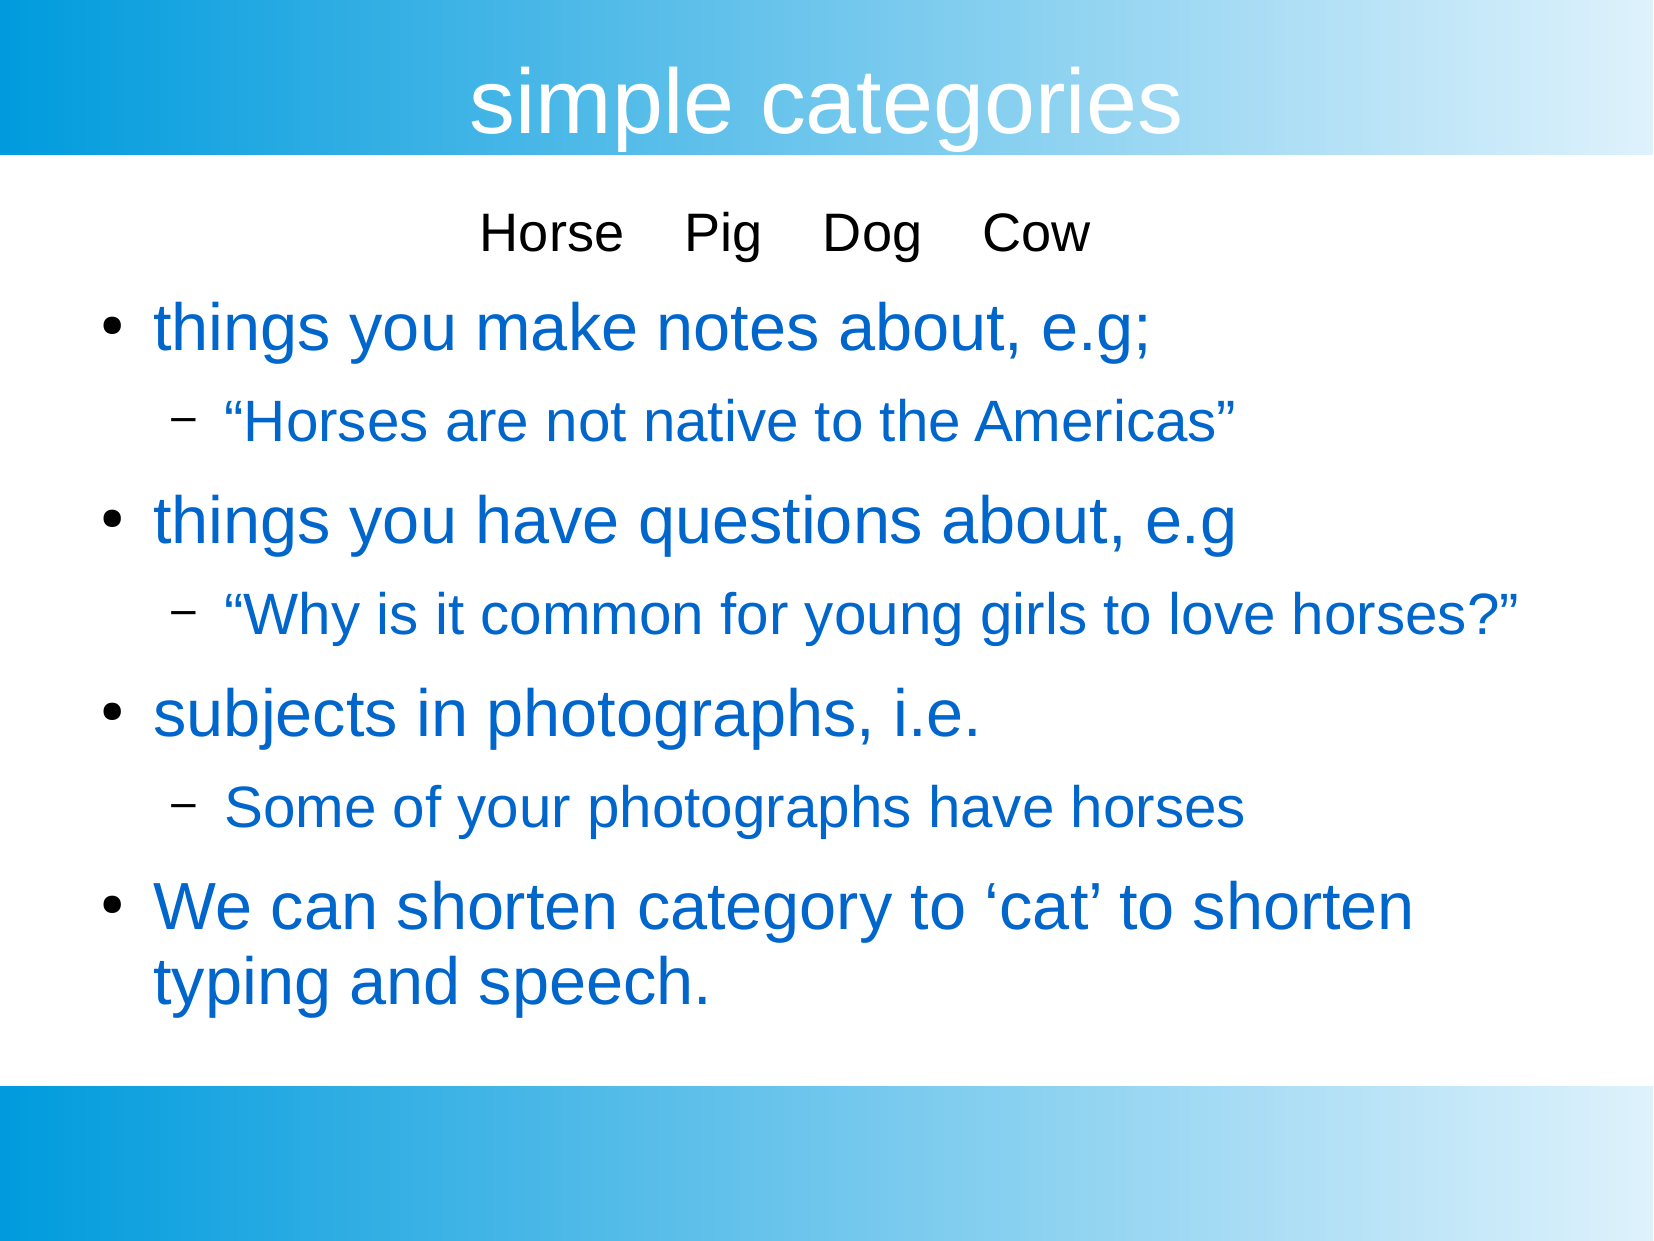

# simple categories
Horse Pig Dog Cow
things you make notes about, e.g;
“Horses are not native to the Americas”
things you have questions about, e.g
“Why is it common for young girls to love horses?”
subjects in photographs, i.e.
Some of your photographs have horses
We can shorten category to ‘cat’ to shorten typing and speech.